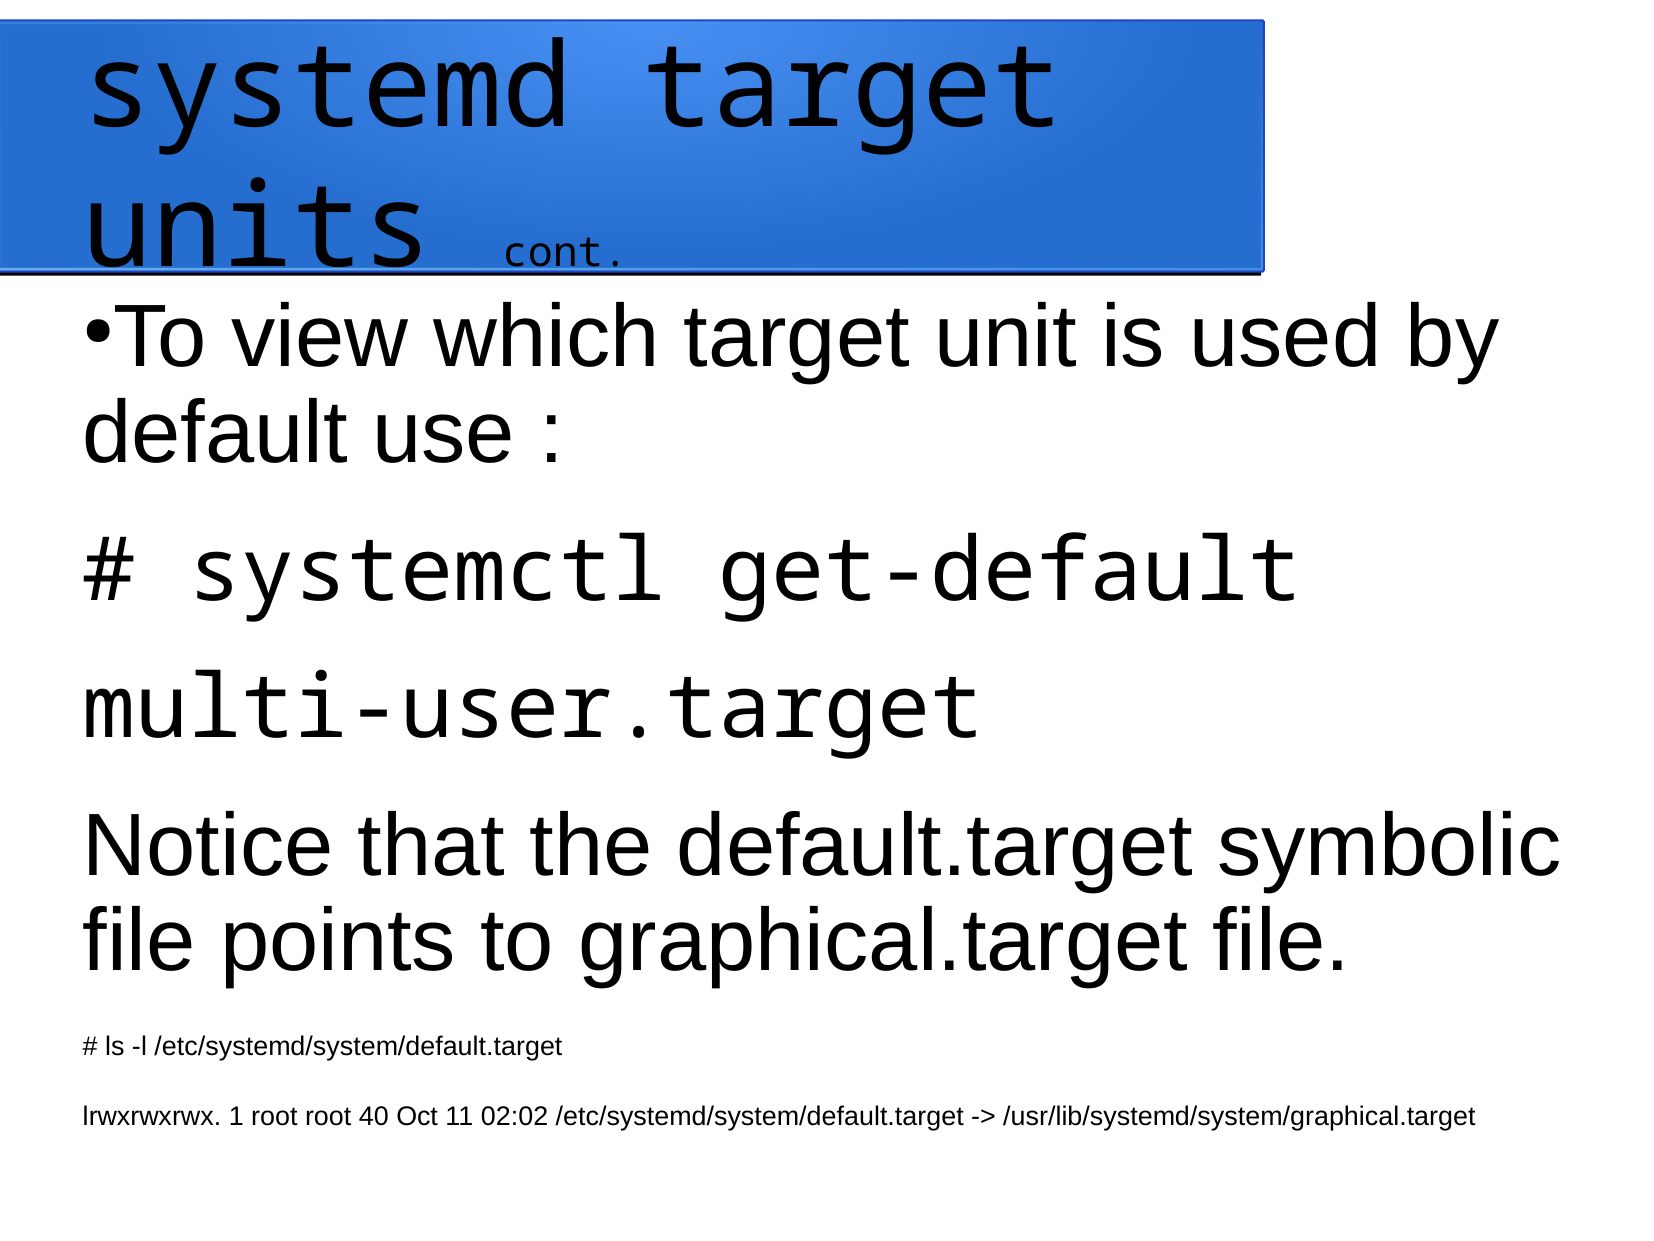

# systemd target units cont.
To view which target unit is used by default use :
# systemctl get-default
multi-user.target
Notice that the default.target symbolic file points to graphical.target file.
# ls -l /etc/systemd/system/default.target
lrwxrwxrwx. 1 root root 40 Oct 11 02:02 /etc/systemd/system/default.target -> /usr/lib/systemd/system/graphical.target